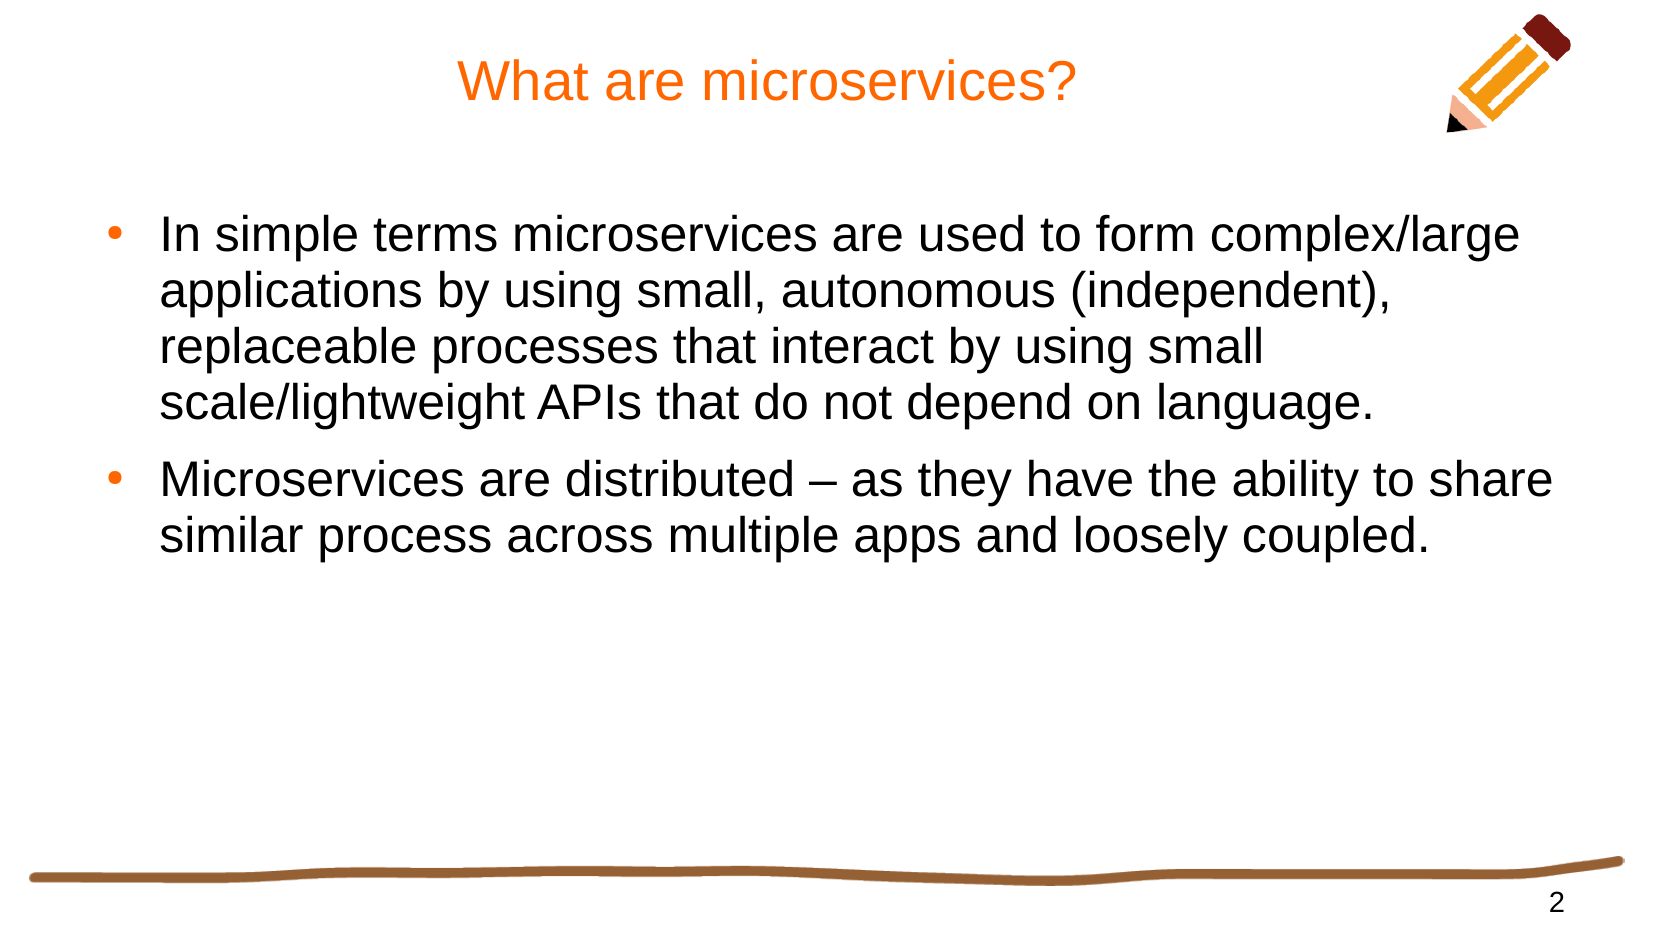

# What are microservices?
In simple terms microservices are used to form complex/large applications by using small, autonomous (independent), replaceable processes that interact by using small scale/lightweight APIs that do not depend on language.
Microservices are distributed – as they have the ability to share similar process across multiple apps and loosely coupled.
2